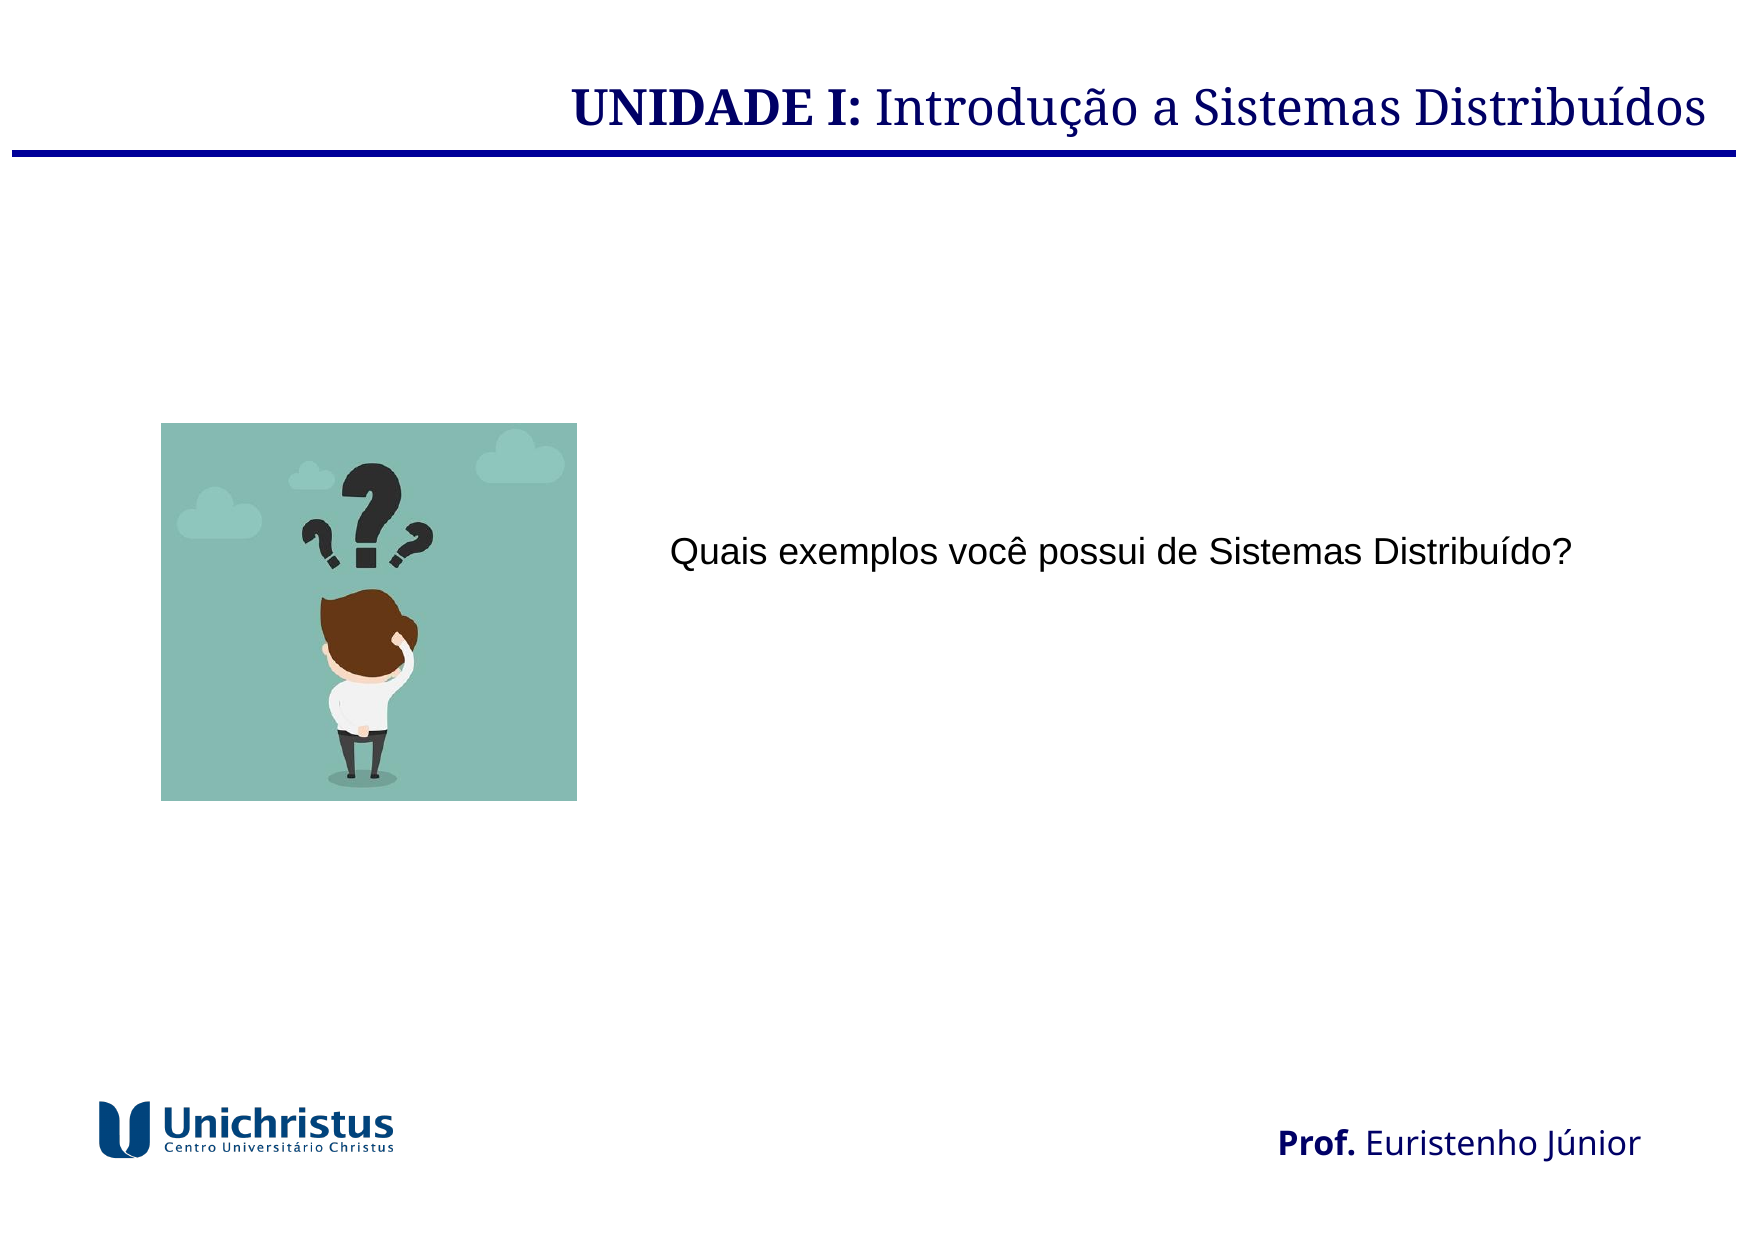

UNIDADE I: Introdução a Sistemas Distribuídos
Quais exemplos você possui de Sistemas Distribuído?
Prof. Euristenho Júnior